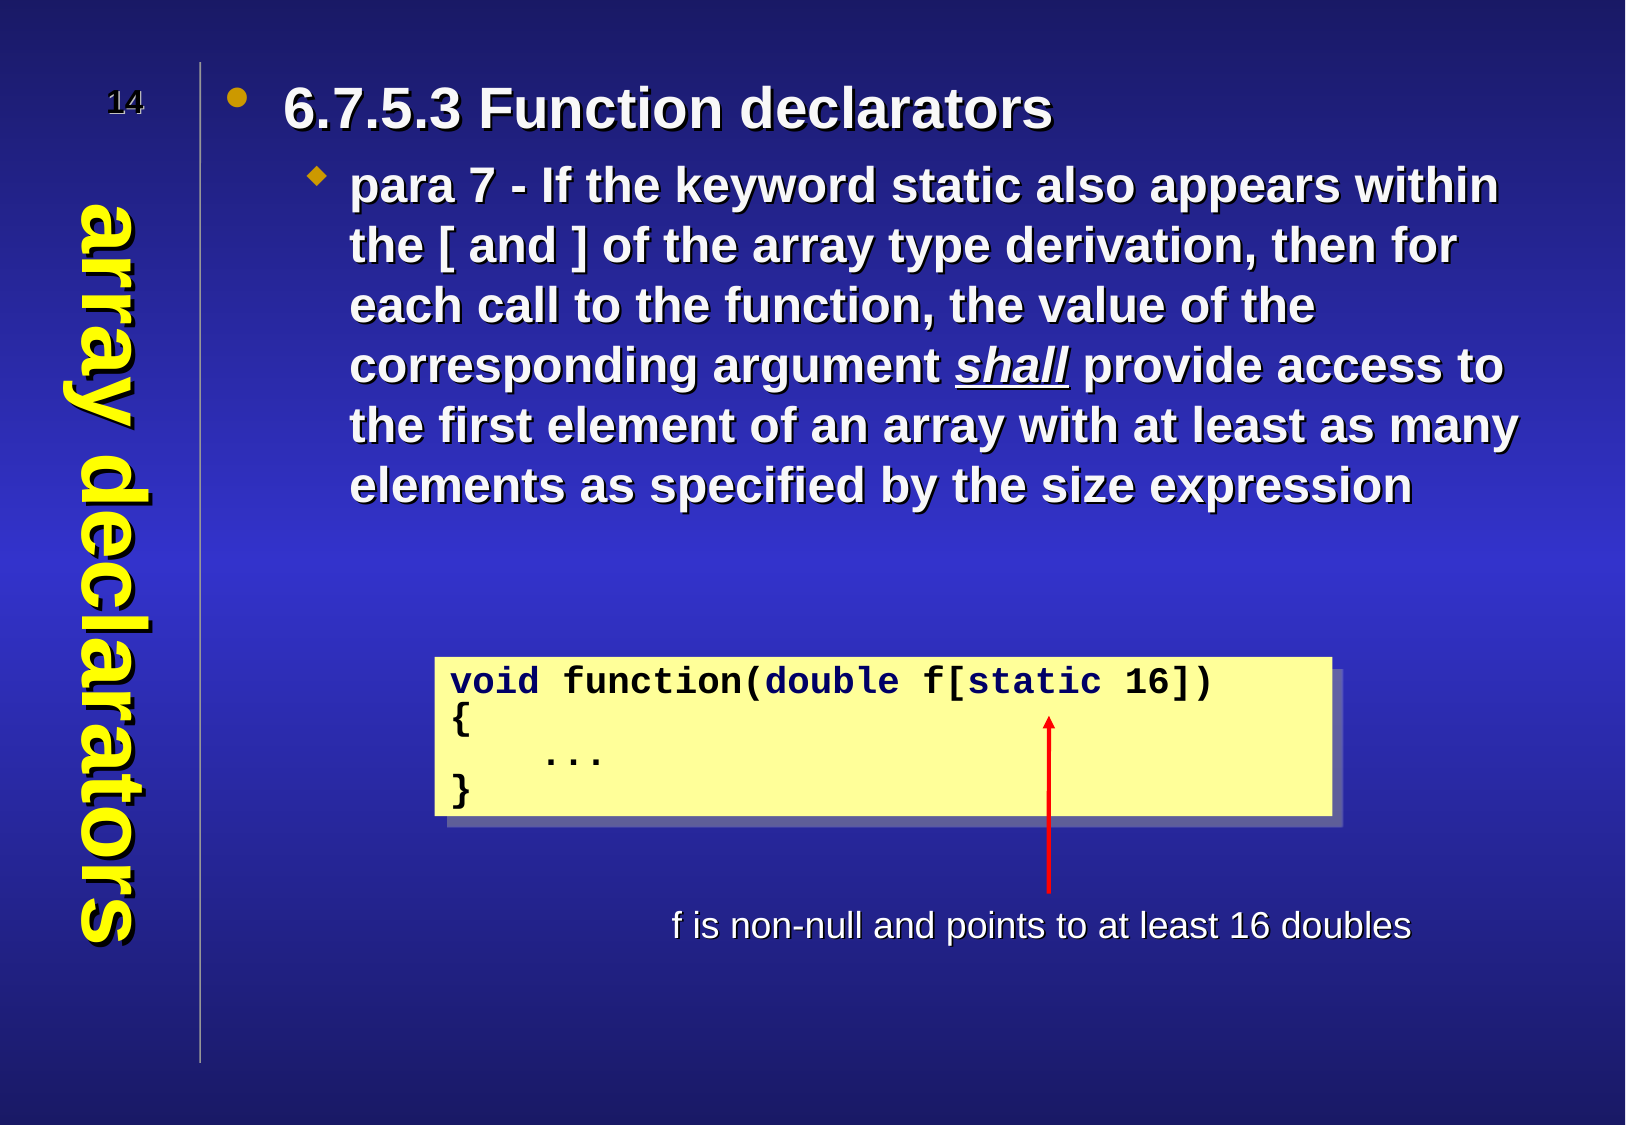

14
6.7.5.3 Function declarators
para 7 - If the keyword static also appears within the [ and ] of the array type derivation, then for each call to the function, the value of the corresponding argument shall provide access to the first element of an array with at least as many elements as specified by the size expression
# array declarators
void function(double f[static 16])
{
 ...
}
f is non-null and points to at least 16 doubles